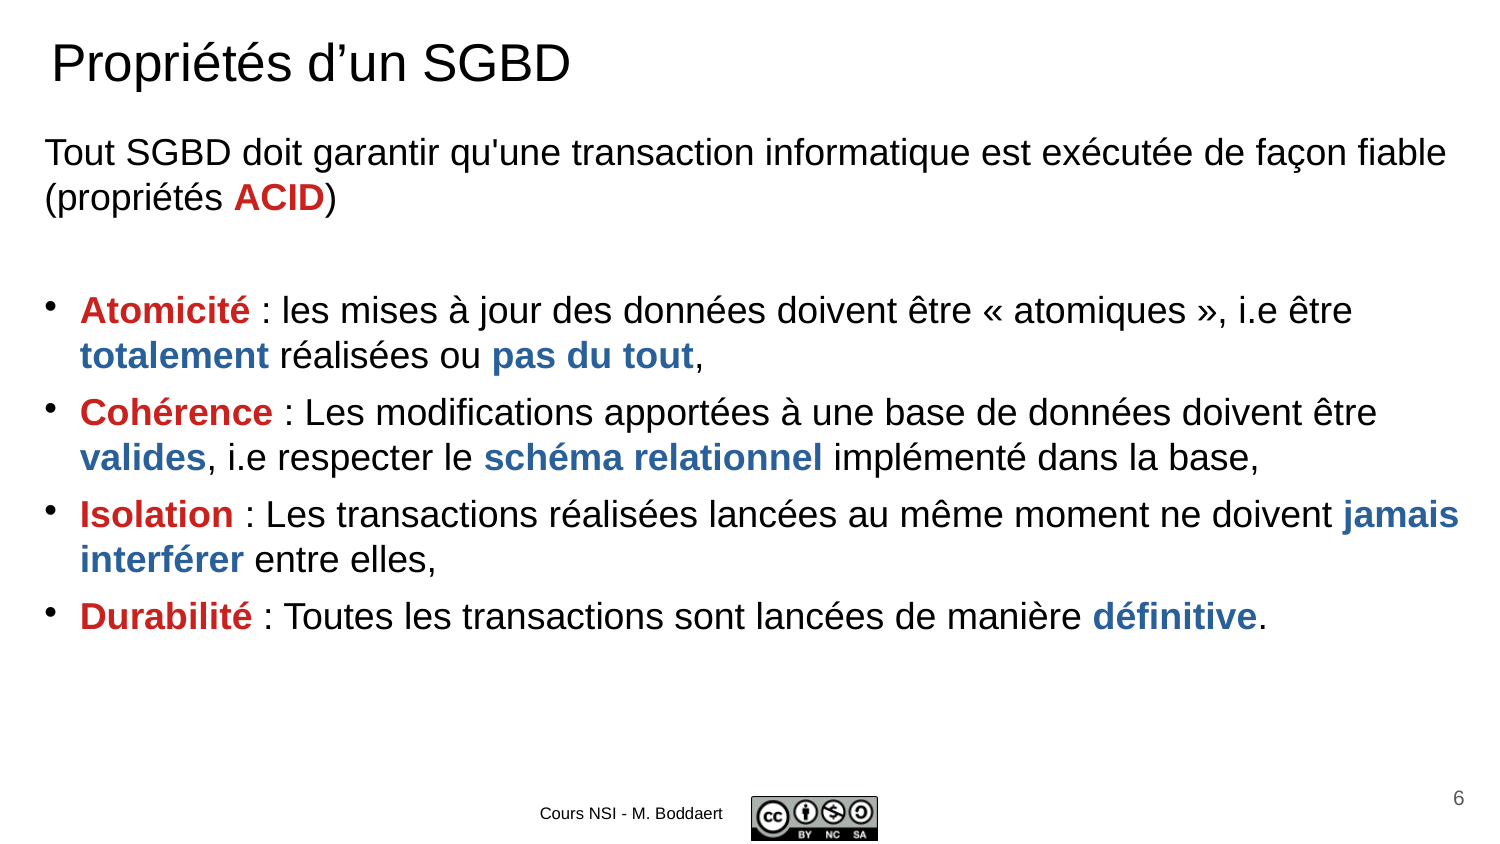

# Propriétés d’un SGBD
Tout SGBD doit garantir qu'une transaction informatique est exécutée de façon fiable (propriétés ACID)
Atomicité : les mises à jour des données doivent être « atomiques », i.e être totalement réalisées ou pas du tout,
Cohérence : Les modifications apportées à une base de données doivent être valides, i.e respecter le schéma relationnel implémenté dans la base,
Isolation : Les transactions réalisées lancées au même moment ne doivent jamais interférer entre elles,
Durabilité : Toutes les transactions sont lancées de manière définitive.